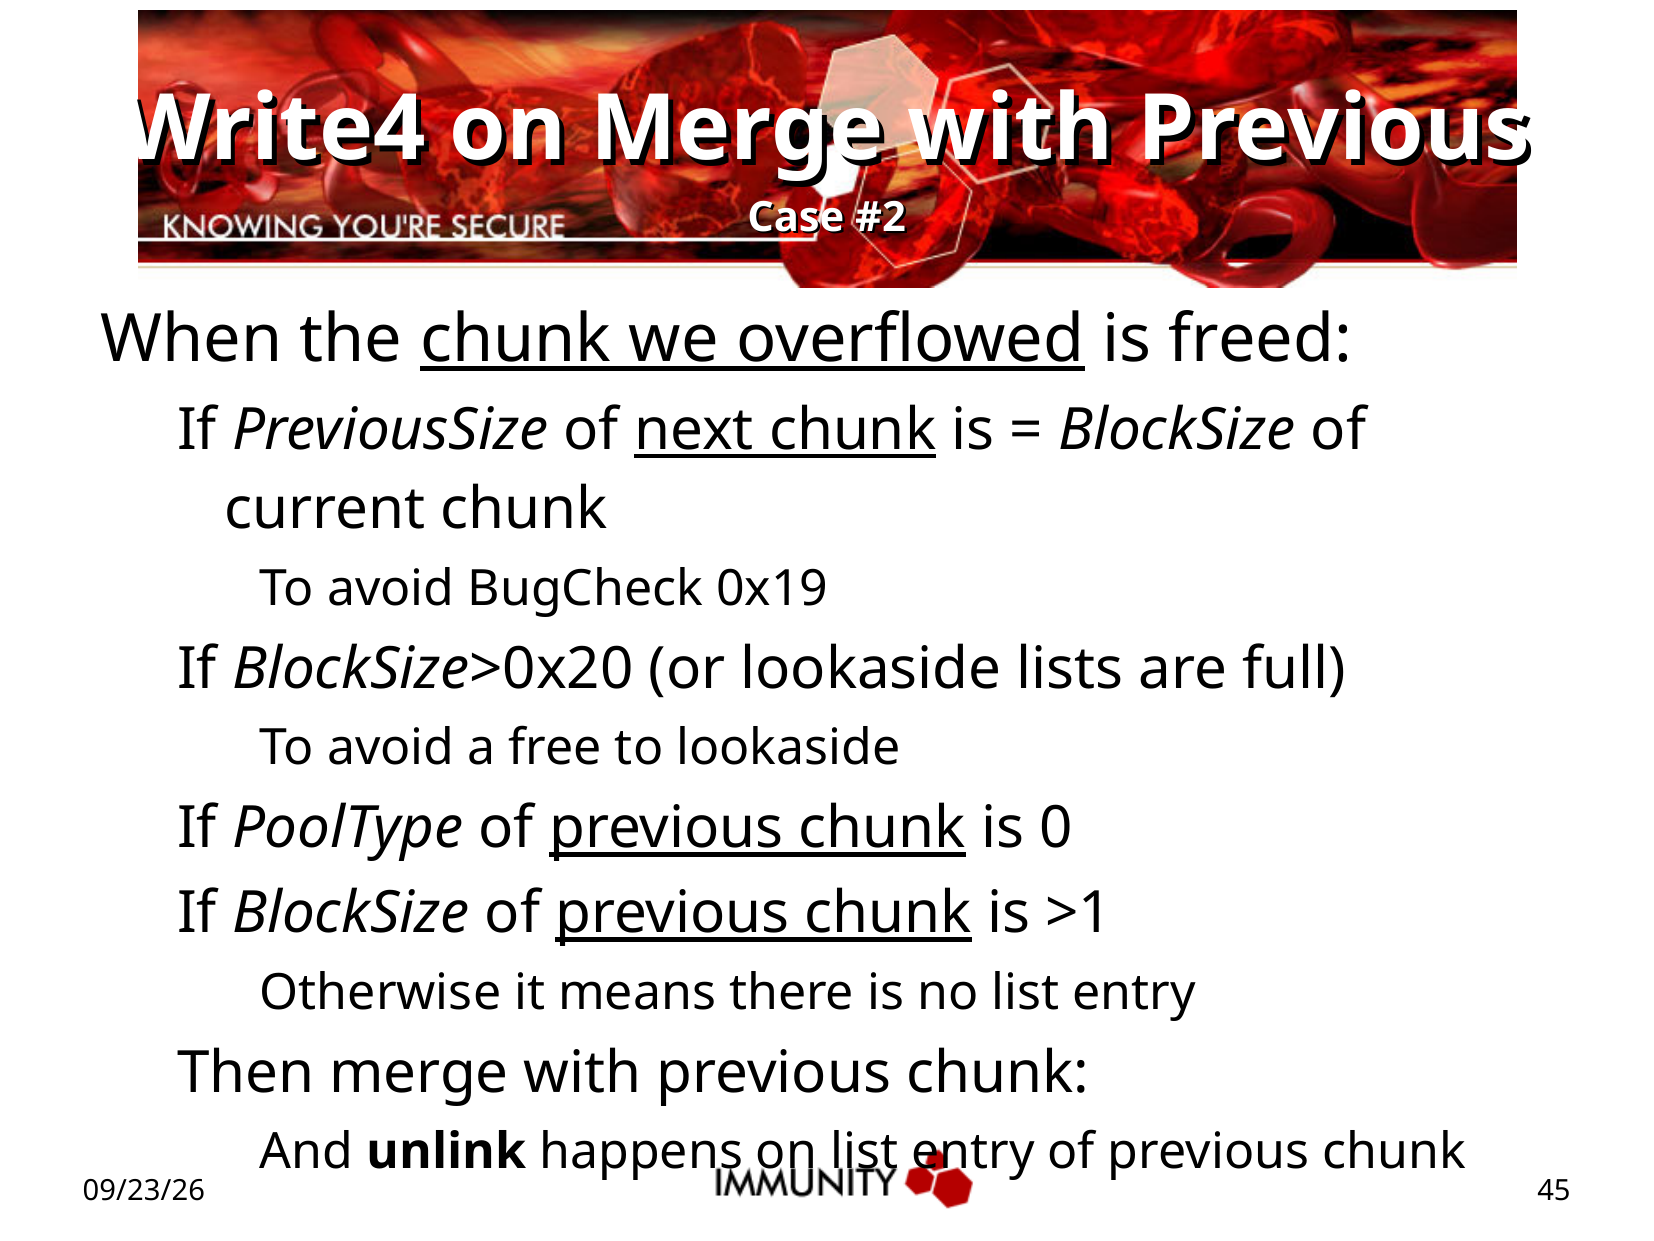

# Write4 on Merge with Previous Case #2
When the chunk we overflowed is freed:
If PreviousSize of next chunk is = BlockSize of current chunk
To avoid BugCheck 0x19
If BlockSize>0x20 (or lookaside lists are full)
To avoid a free to lookaside
If PoolType of previous chunk is 0
If BlockSize of previous chunk is >1
Otherwise it means there is no list entry
Then merge with previous chunk:
And unlink happens on list entry of previous chunk
45